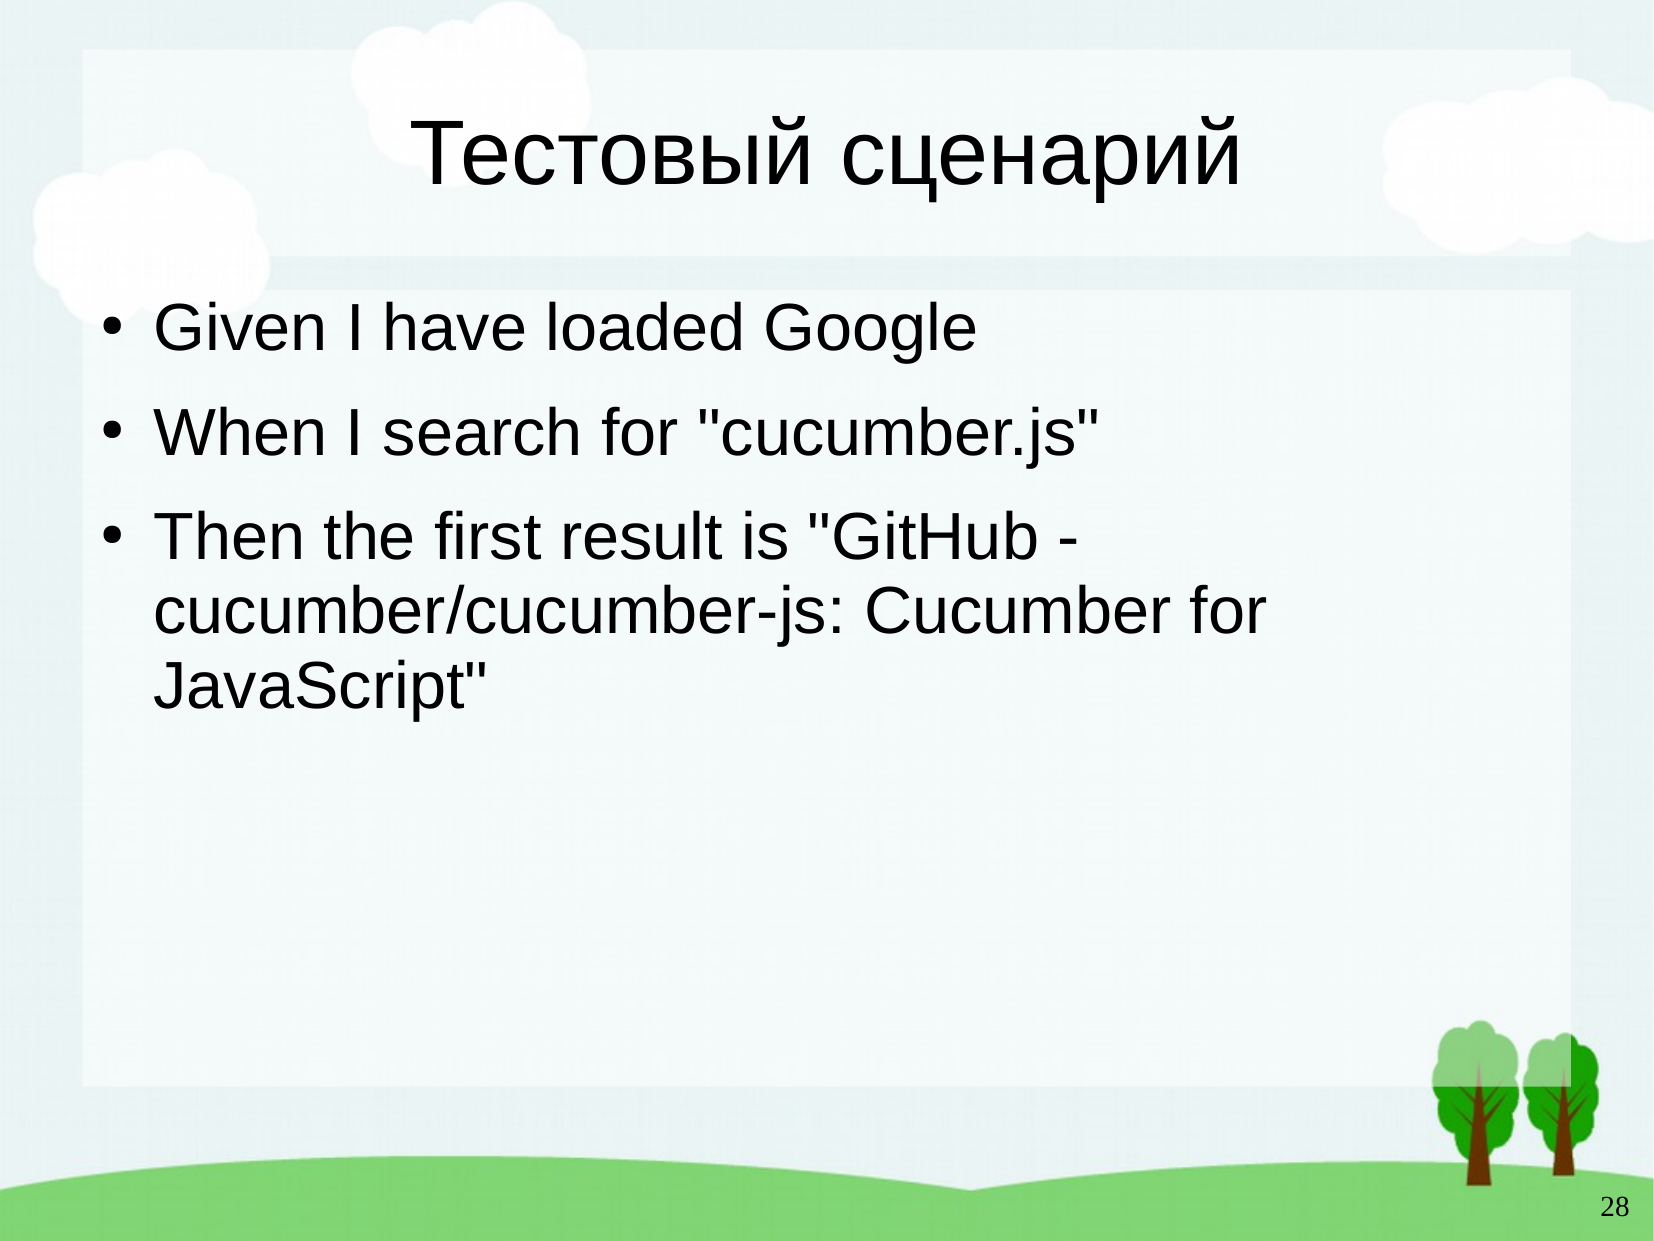

# Тестовый сценарий
Given I have loaded Google
When I search for "cucumber.js"
Then the first result is "GitHub - cucumber/cucumber-js: Cucumber for JavaScript"
28